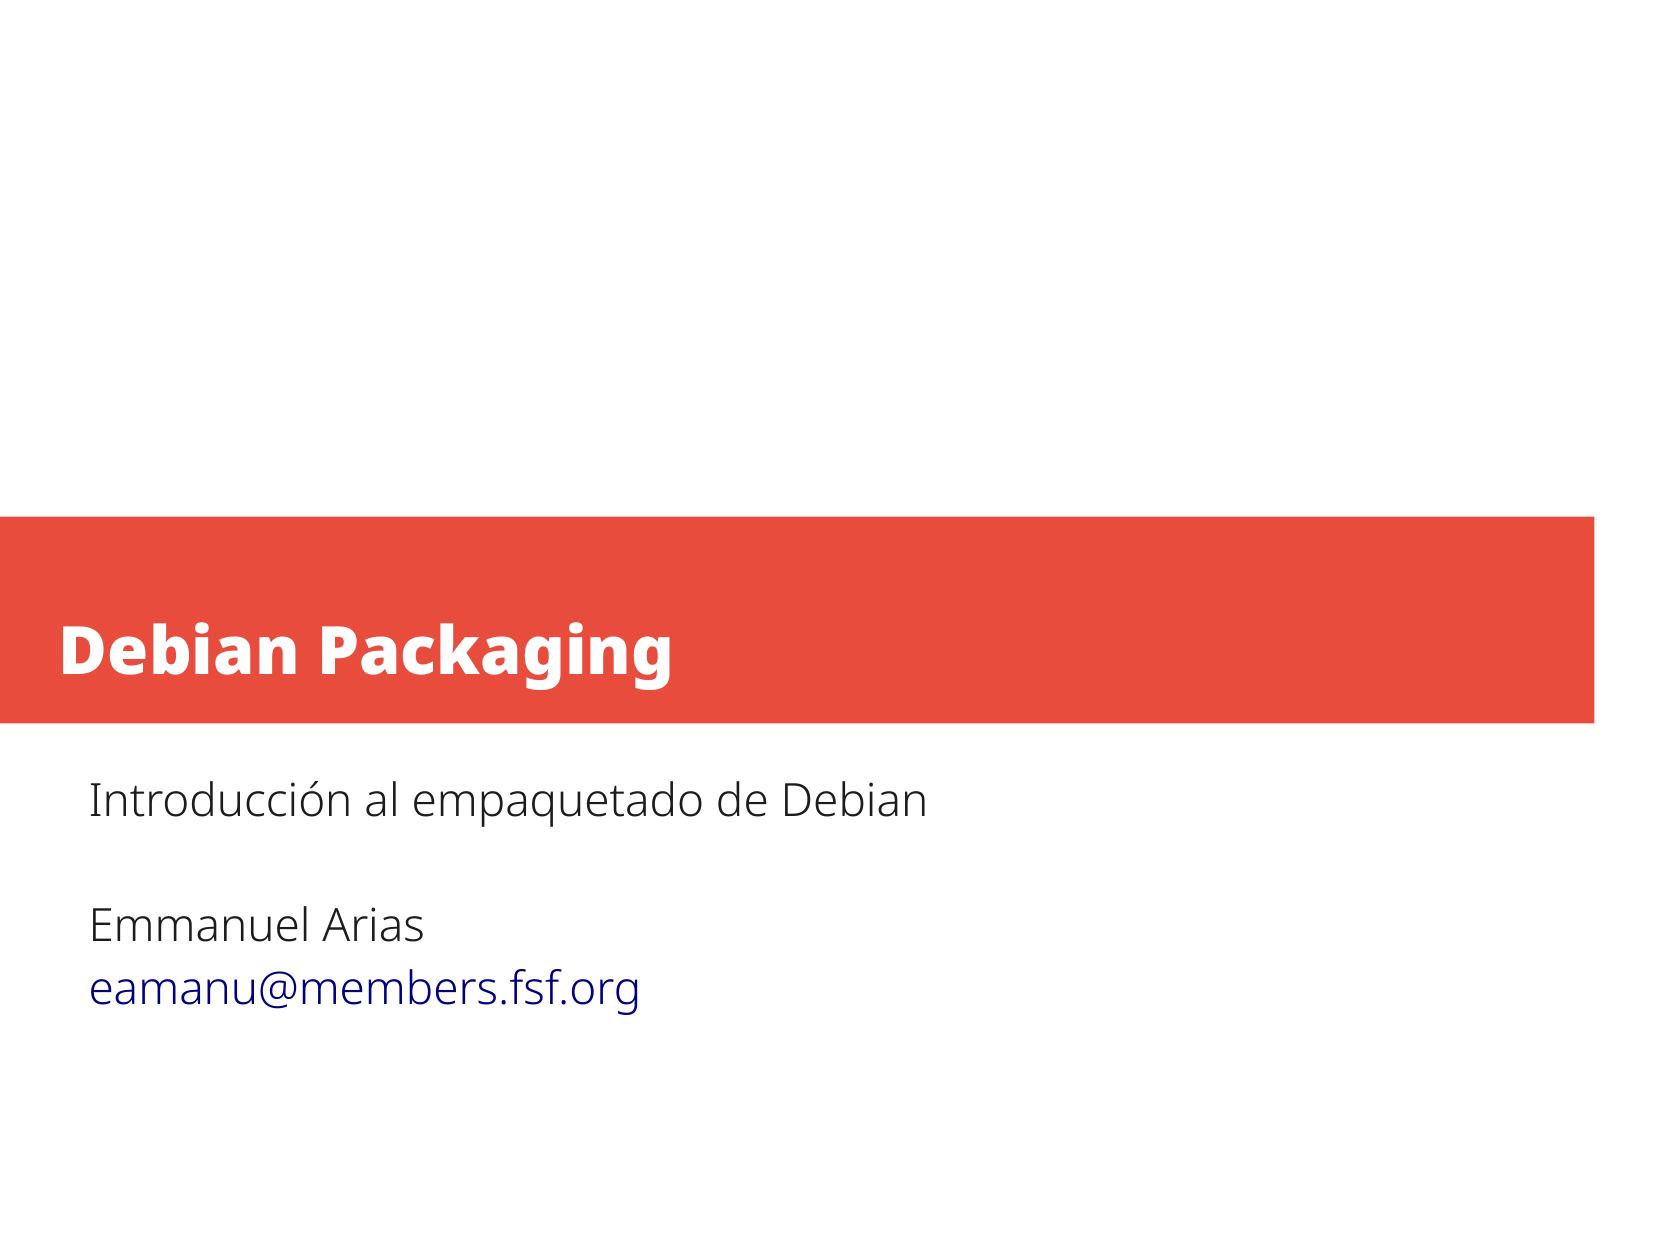

# Debian Packaging
Introducción al empaquetado de Debian
Emmanuel Arias
eamanu@members.fsf.org